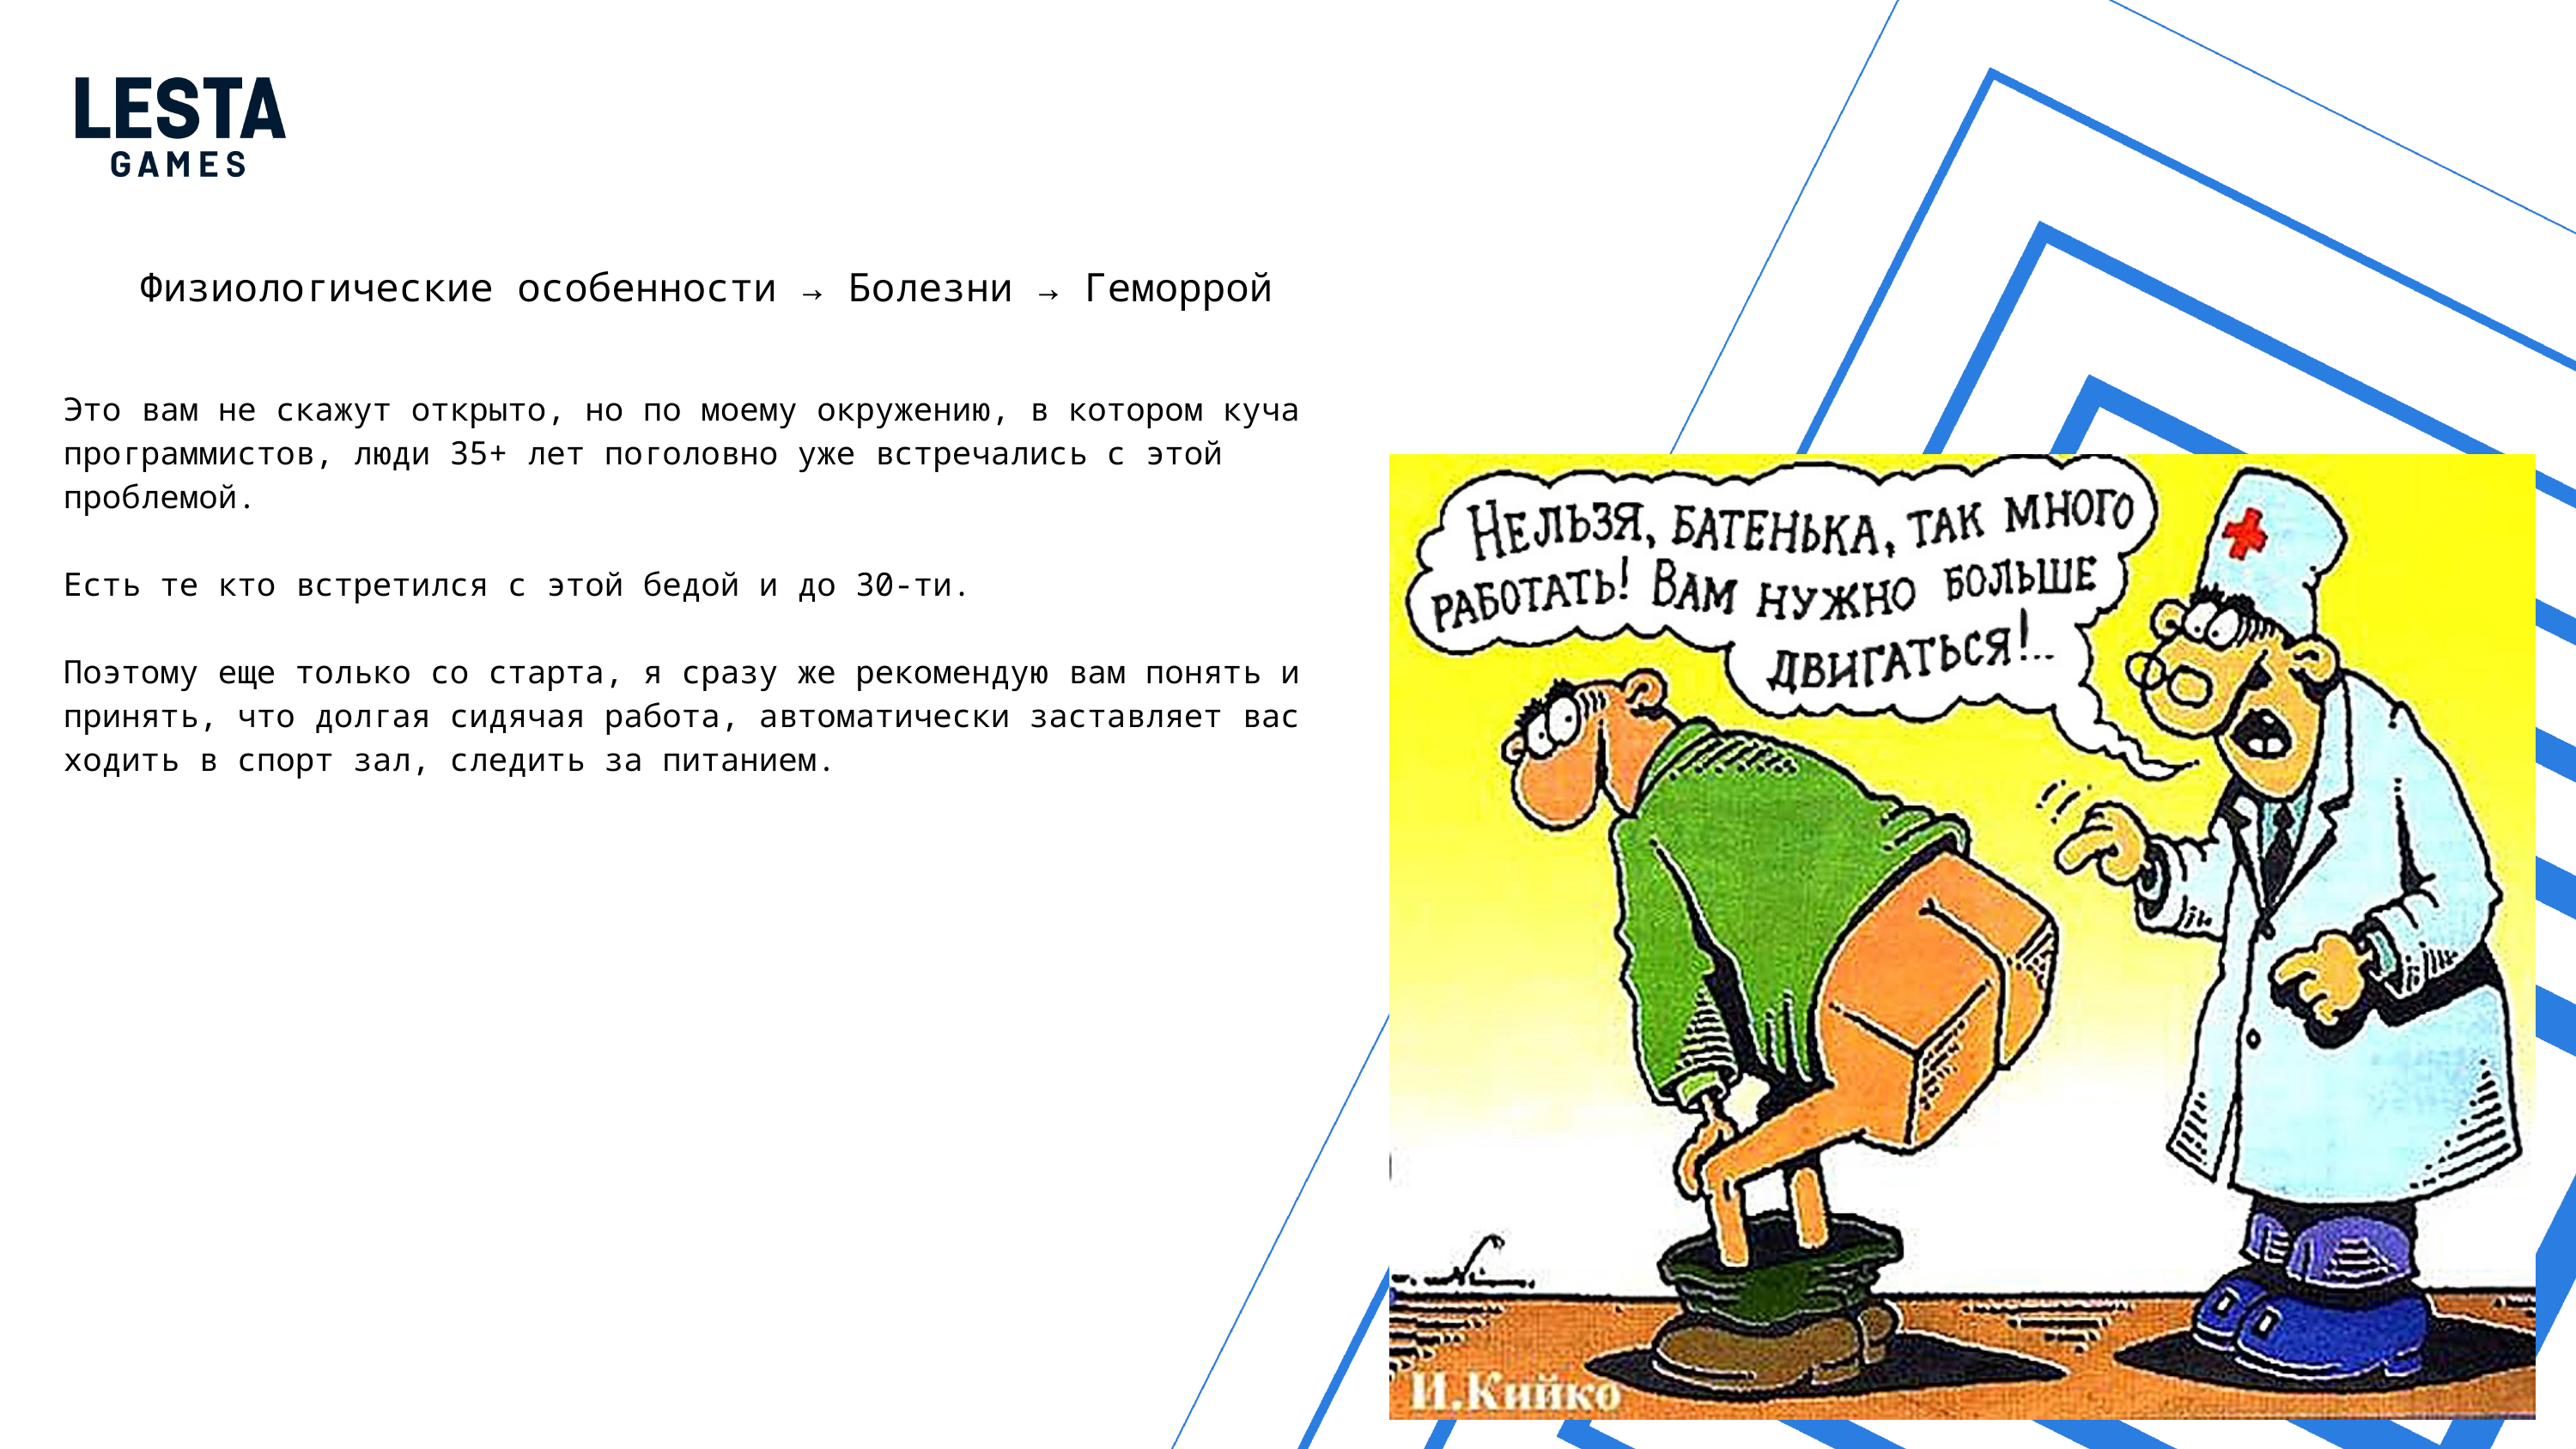

Физиологические особенности → Болезни → Геморрой
Это вам не скажут открыто, но по моему окружению, в котором куча программистов, люди 35+ лет поголовно уже встречались с этой проблемой.
Есть те кто встретился с этой бедой и до 30-ти.
Поэтому еще только со старта, я сразу же рекомендую вам понять и принять, что долгая сидячая работа, автоматически заставляет вас ходить в спорт зал, следить за питанием.